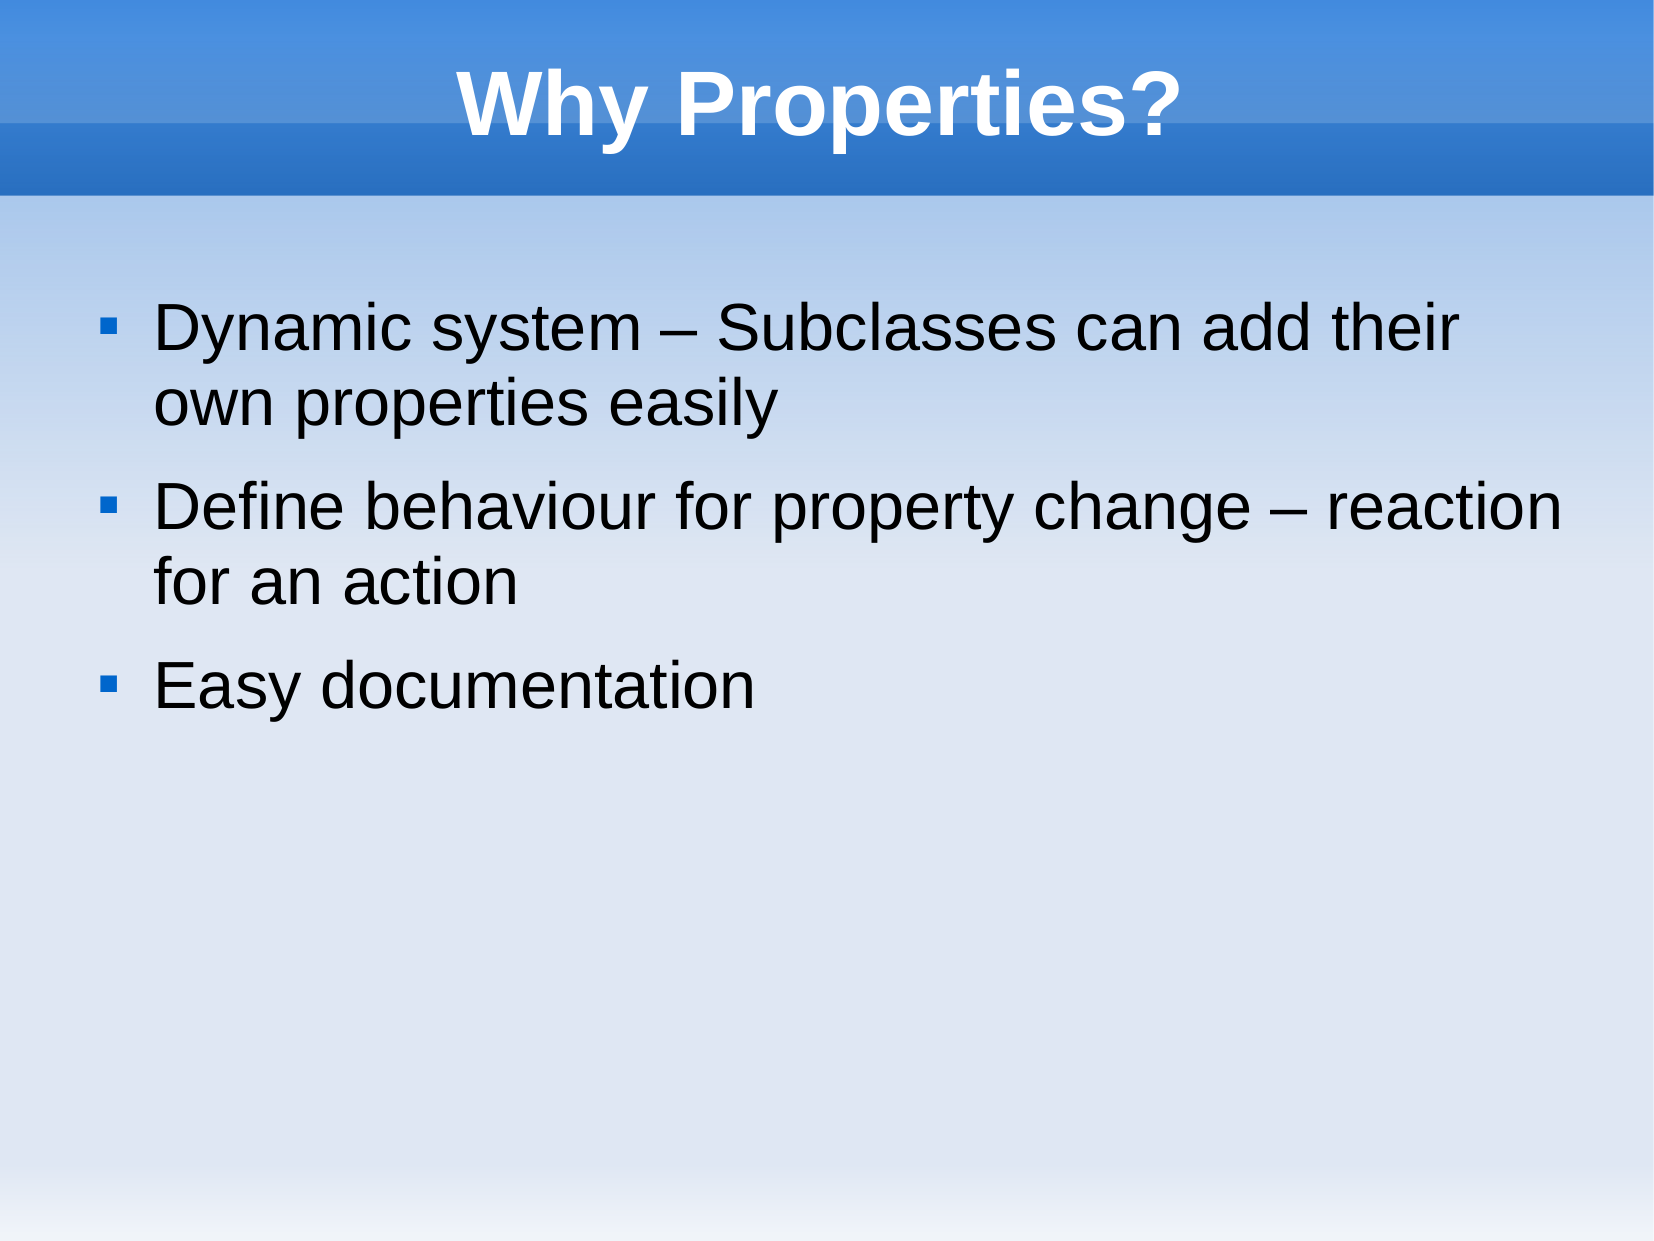

# Why Properties?
Dynamic system – Subclasses can add their own properties easily
Define behaviour for property change – reaction for an action
Easy documentation